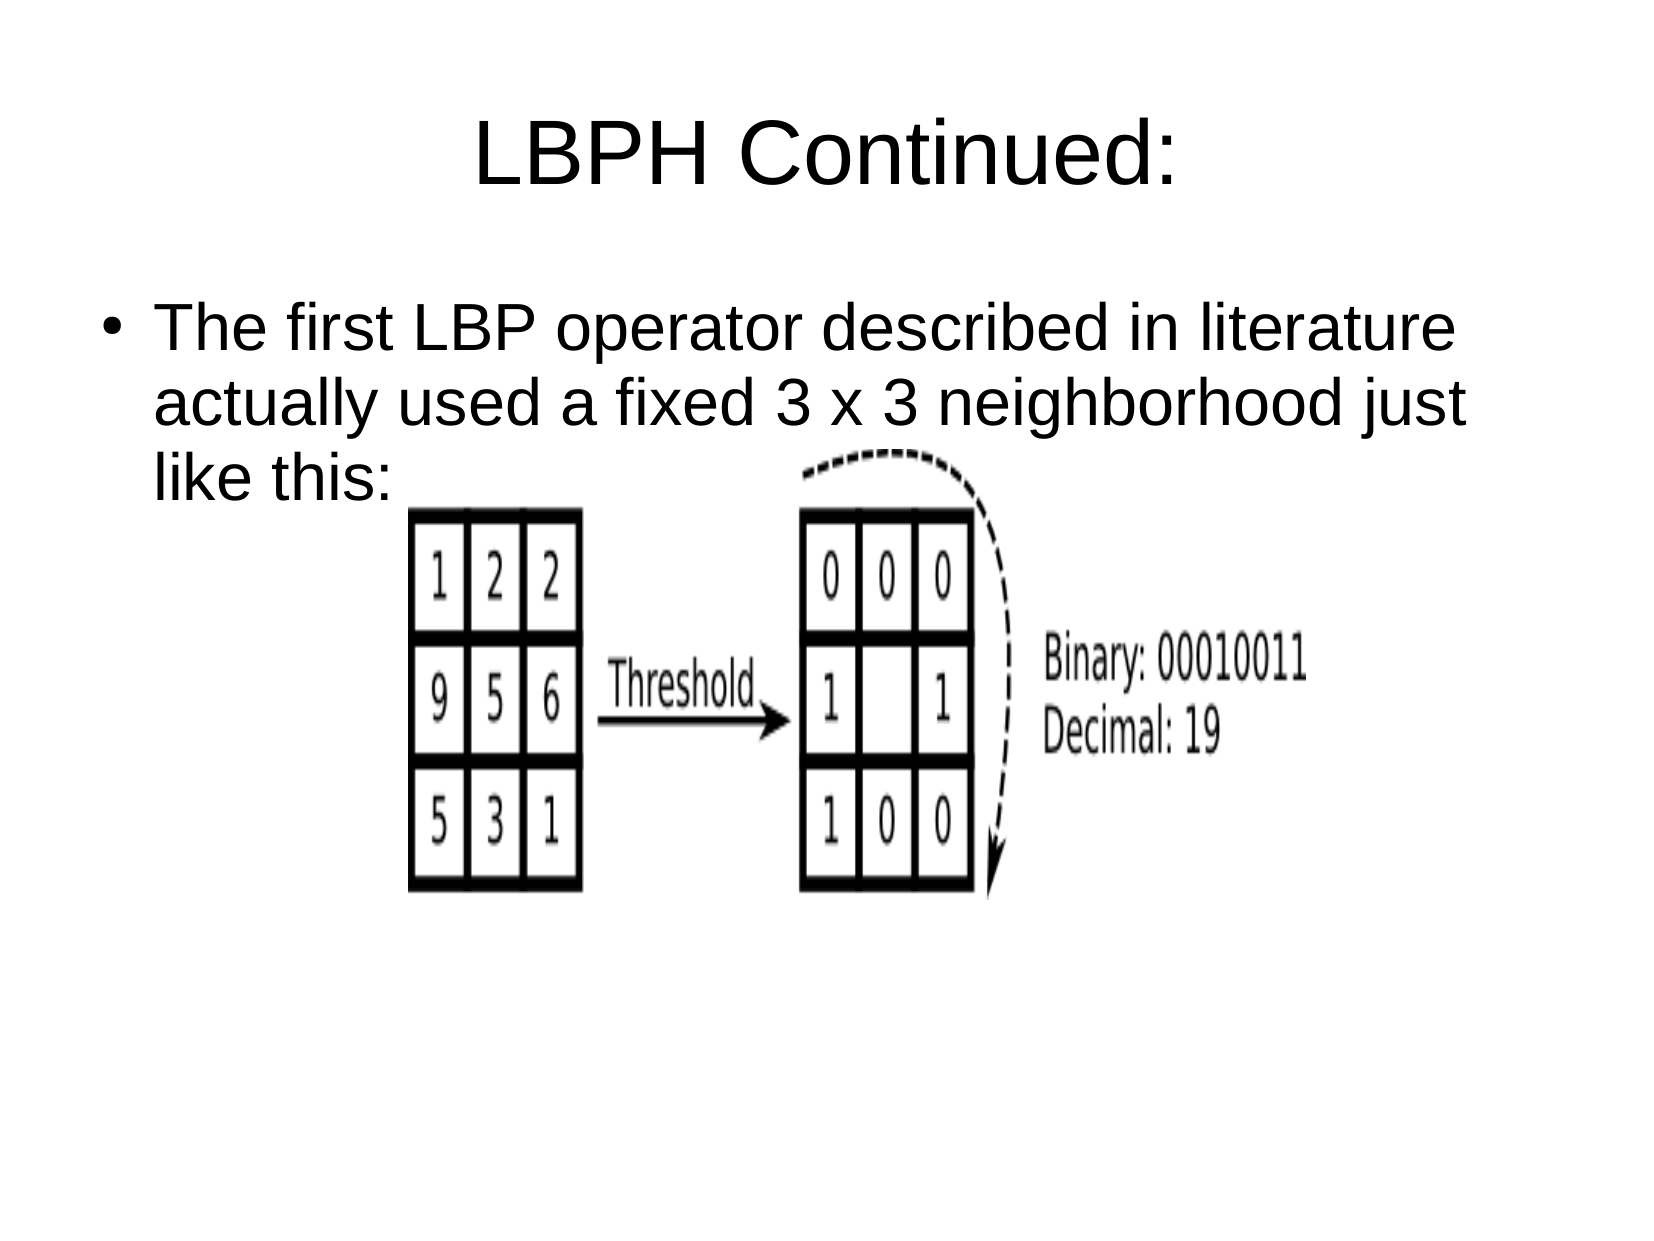

# LBPH Continued:
The first LBP operator described in literature actually used a fixed 3 x 3 neighborhood just like this: